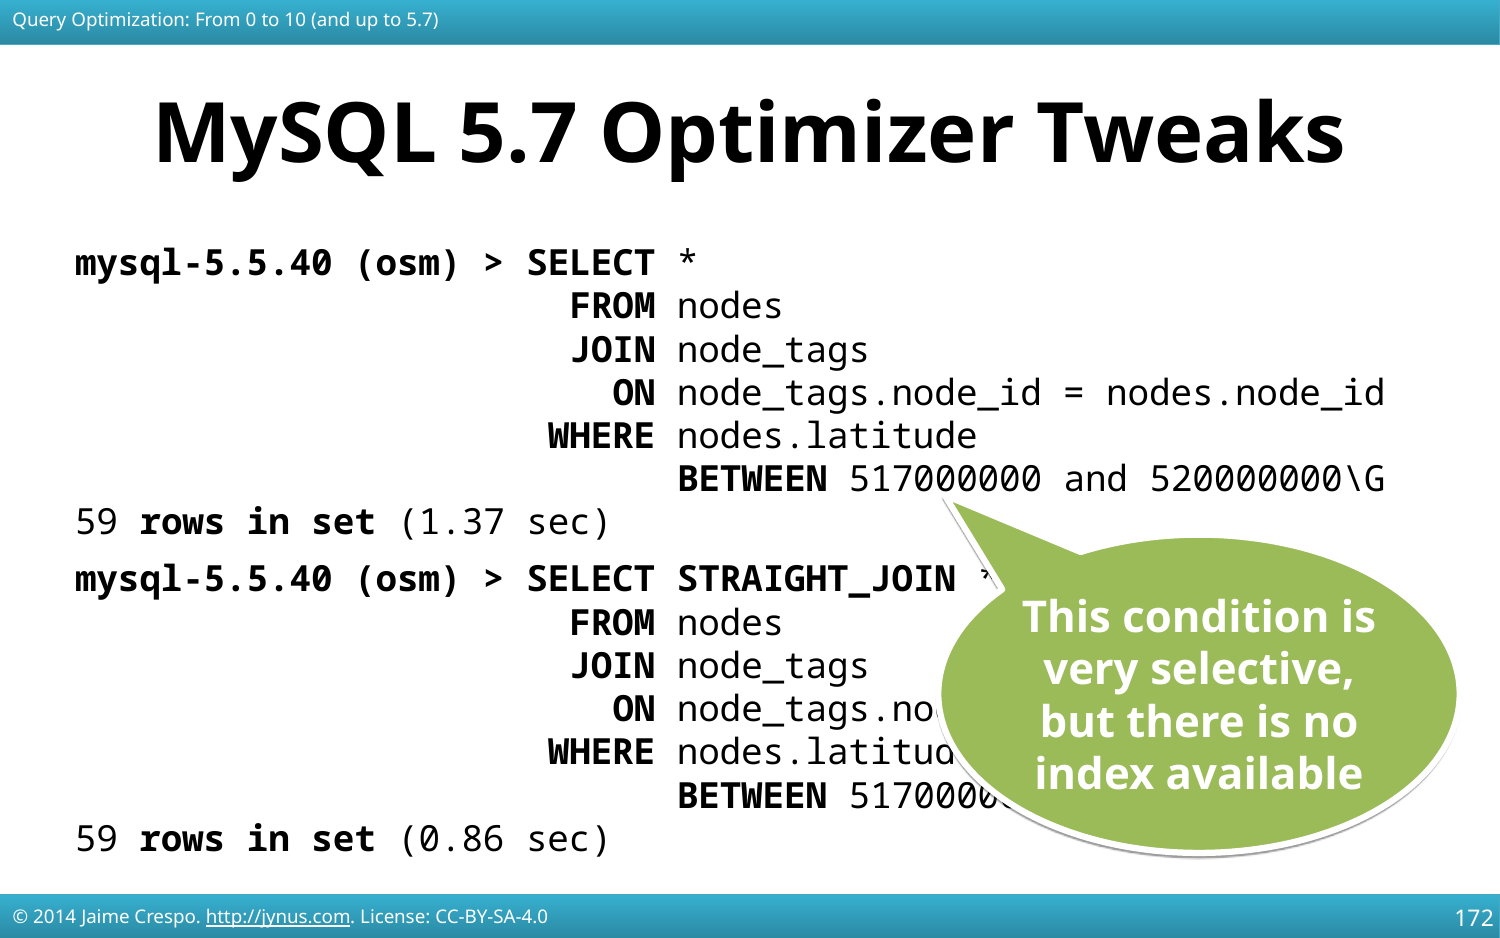

# MySQL 5.7 Optimizer Tweaks
mysql-5.5.40 (osm) > SELECT *
 FROM nodes
 JOIN node_tags
 ON node_tags.node_id = nodes.node_id
 WHERE nodes.latitude
 BETWEEN 517000000 and 520000000\G
59 rows in set (1.37 sec)
This condition is very selective, but there is no index available
mysql-5.5.40 (osm) > SELECT STRAIGHT_JOIN *
 FROM nodes
 JOIN node_tags
 ON node_tags.node_id = nodes.node_id
 WHERE nodes.latitude
 BETWEEN 517000000 and 520000000\G
59 rows in set (0.86 sec)